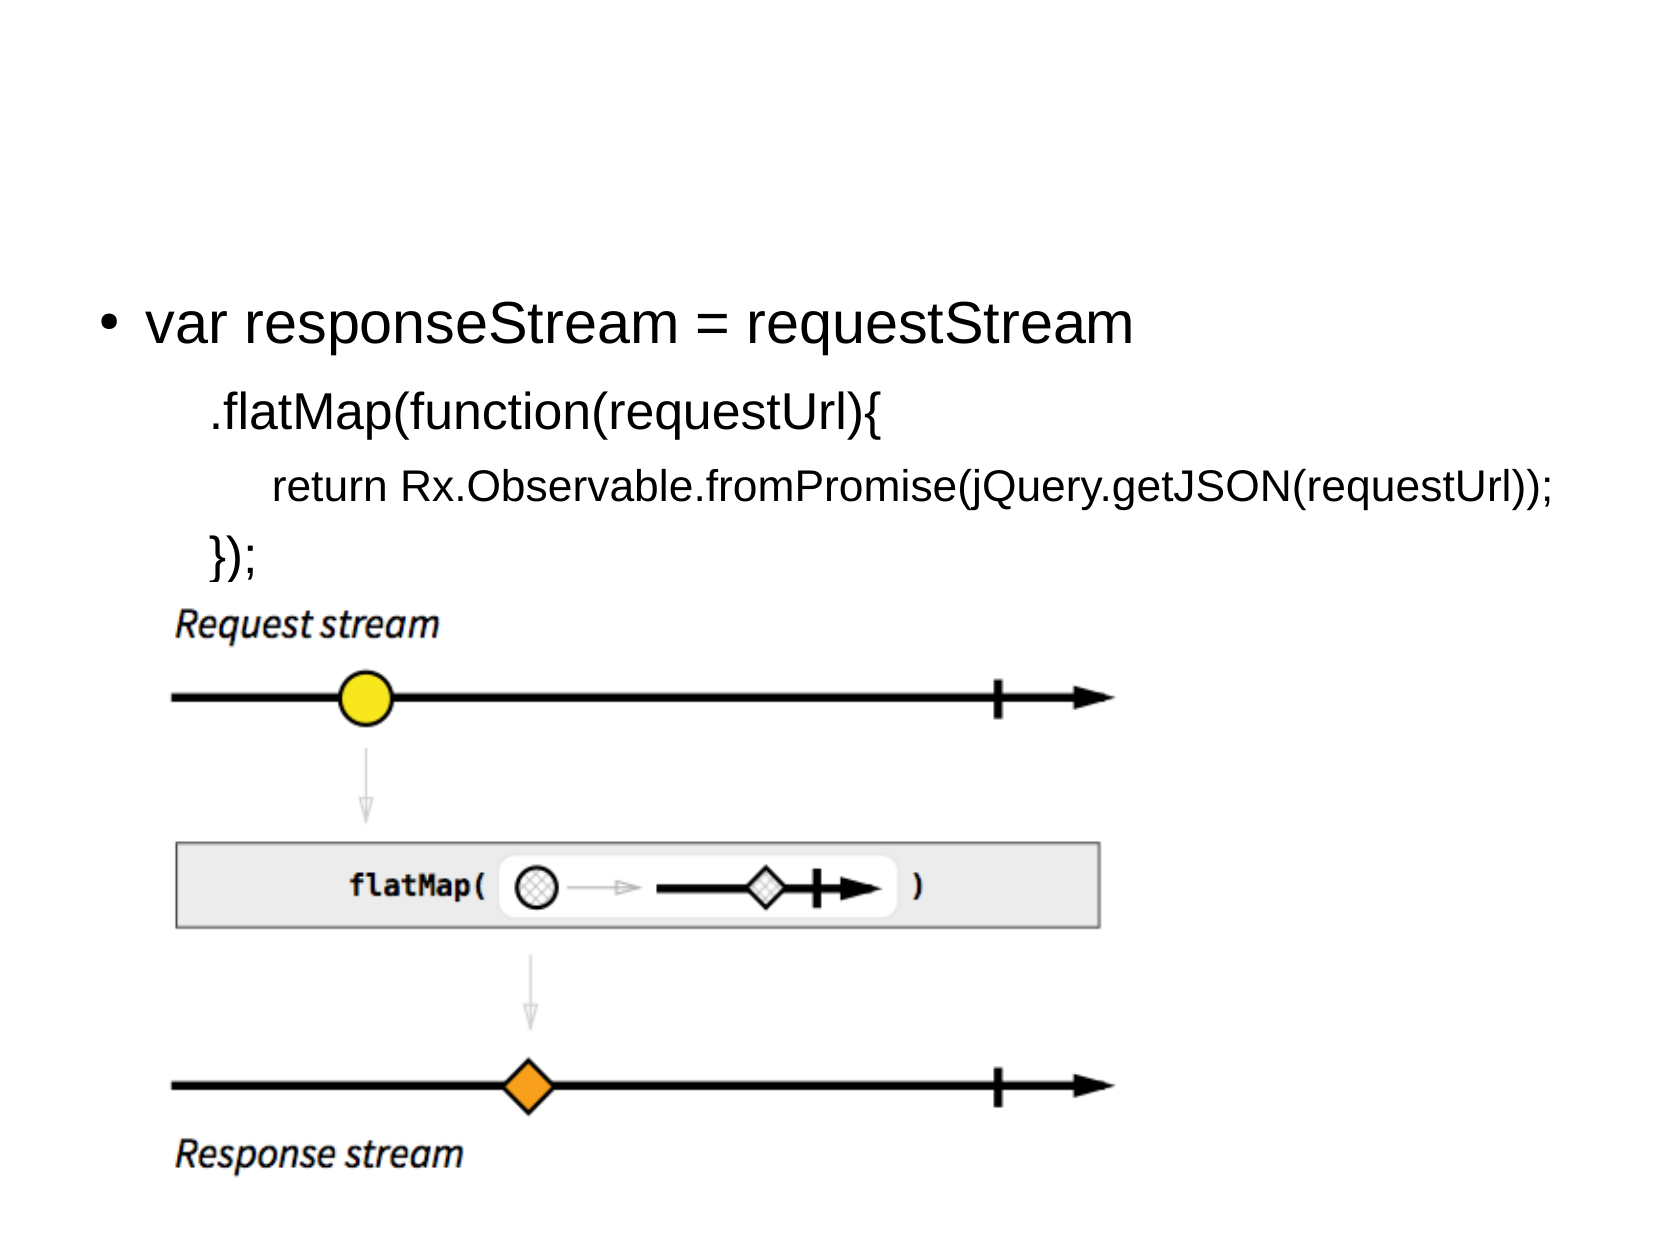

# var responseStream = requestStream
.flatMap(function(requestUrl){
return Rx.Observable.fromPromise(jQuery.getJSON(requestUrl));
});